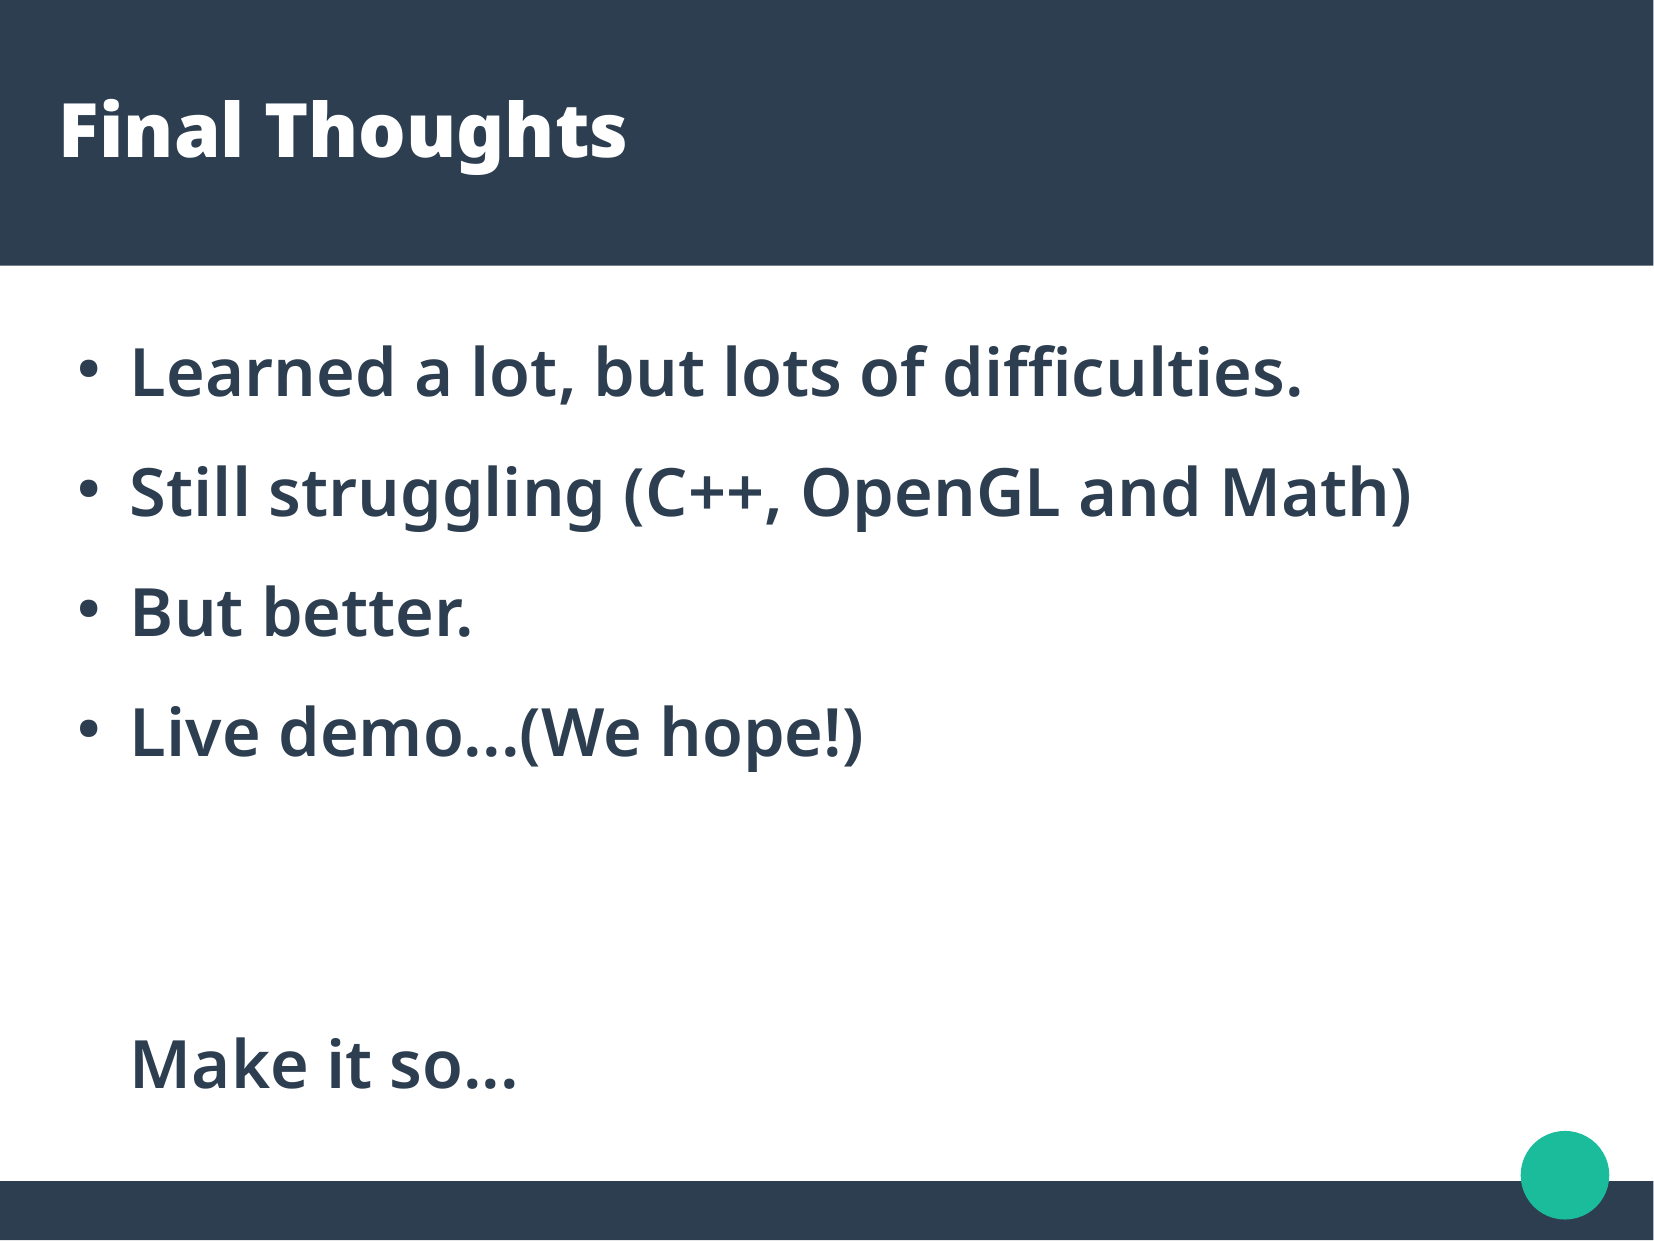

# Final Thoughts
Learned a lot, but lots of difficulties.
Still struggling (C++, OpenGL and Math)
But better.
Live demo...(We hope!)
Make it so...